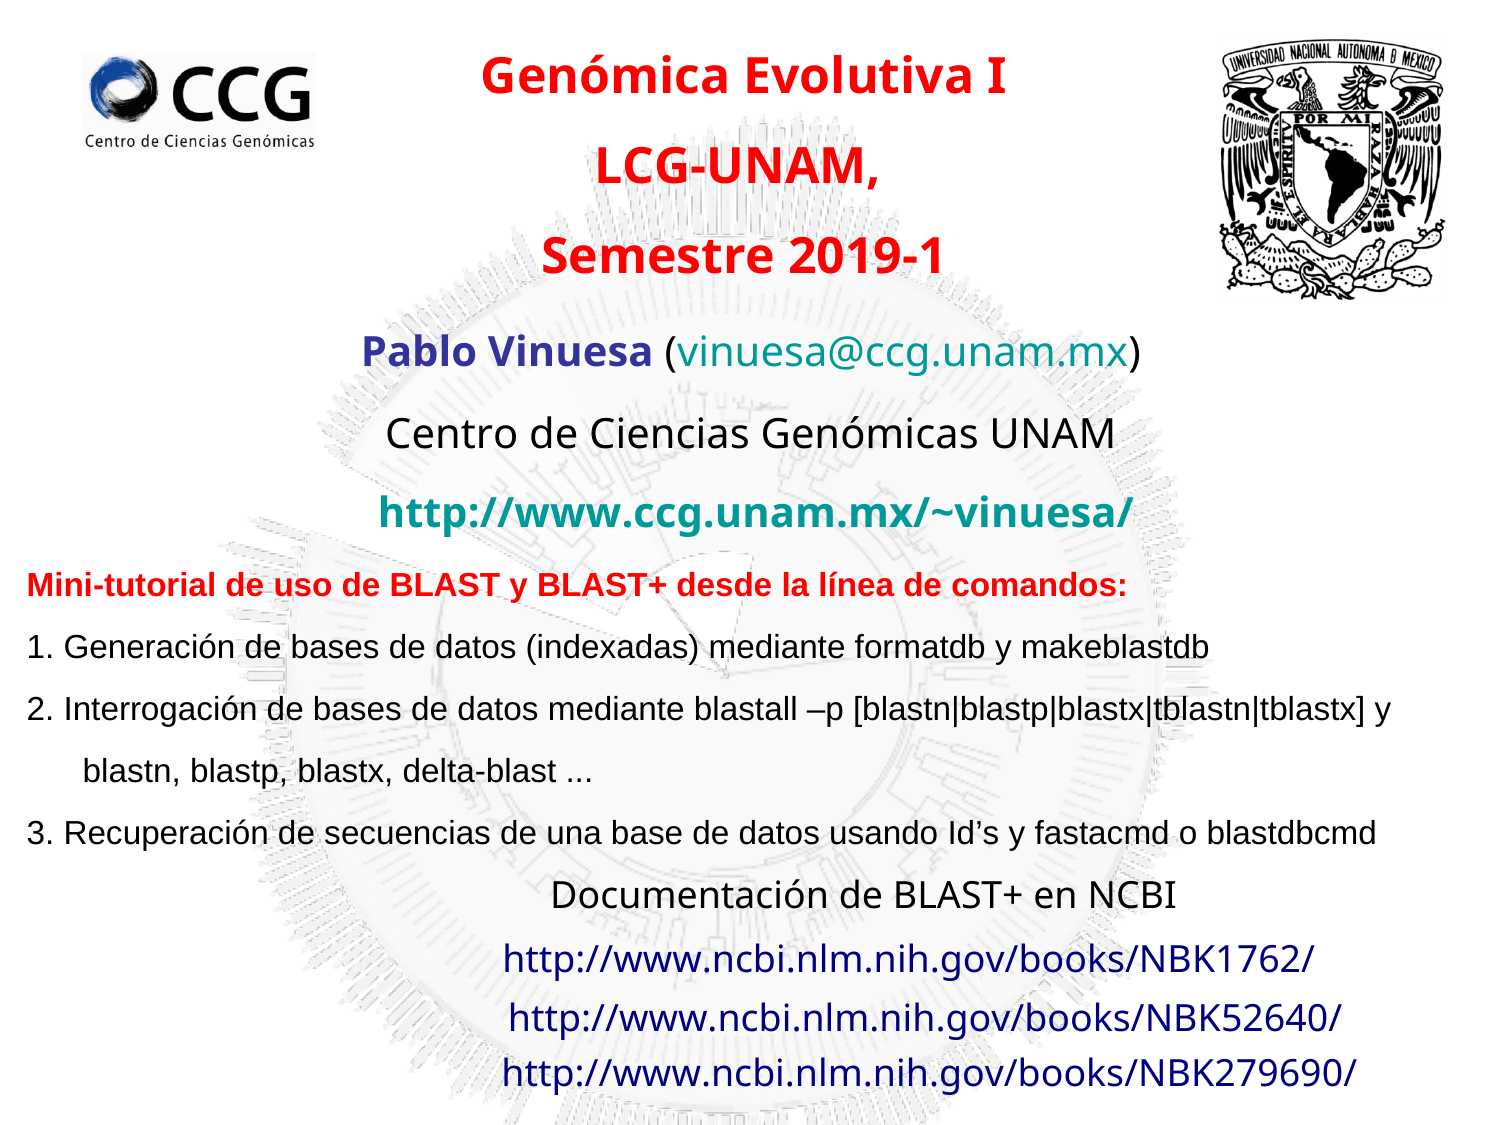

Genómica Evolutiva I
LCG-UNAM,
Semestre 2019-1
Pablo Vinuesa (vinuesa@ccg.unam.mx)
Centro de Ciencias Genómicas UNAM
 http://www.ccg.unam.mx/~vinuesa/
Mini-tutorial de uso de BLAST y BLAST+ desde la línea de comandos:
1. Generación de bases de datos (indexadas) mediante formatdb y makeblastdb
2. Interrogación de bases de datos mediante blastall –p [blastn|blastp|blastx|tblastn|tblastx] y blastn, blastp, blastx, delta-blast ...
3. Recuperación de secuencias de una base de datos usando Id’s y fastacmd o blastdbcmd
Documentación de BLAST+ en NCBI
http://www.ncbi.nlm.nih.gov/books/NBK1762/
http://www.ncbi.nlm.nih.gov/books/NBK52640/
http://www.ncbi.nlm.nih.gov/books/NBK279690/